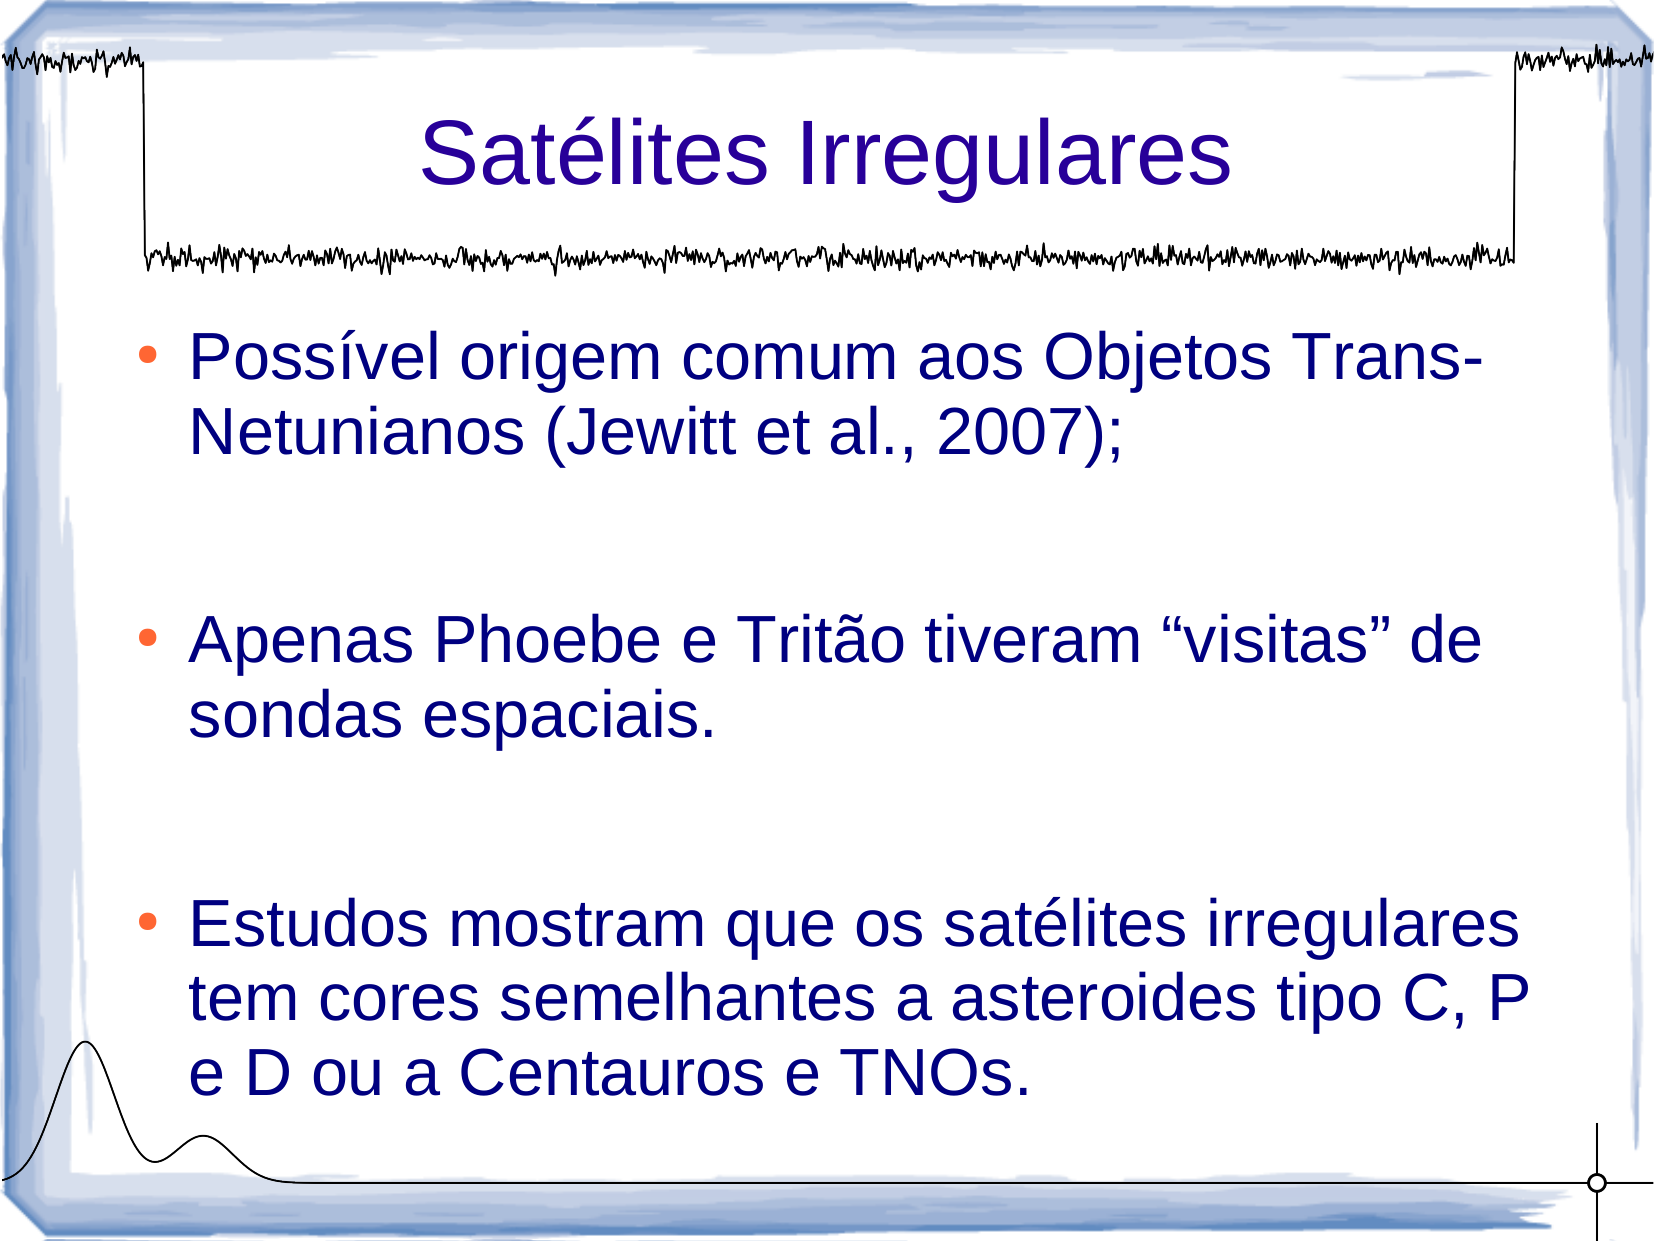

# Satélites Irregulares
Possível origem comum aos Objetos Trans-Netunianos (Jewitt et al., 2007);
Apenas Phoebe e Tritão tiveram “visitas” de sondas espaciais.
Estudos mostram que os satélites irregulares tem cores semelhantes a asteroides tipo C, P e D ou a Centauros e TNOs.